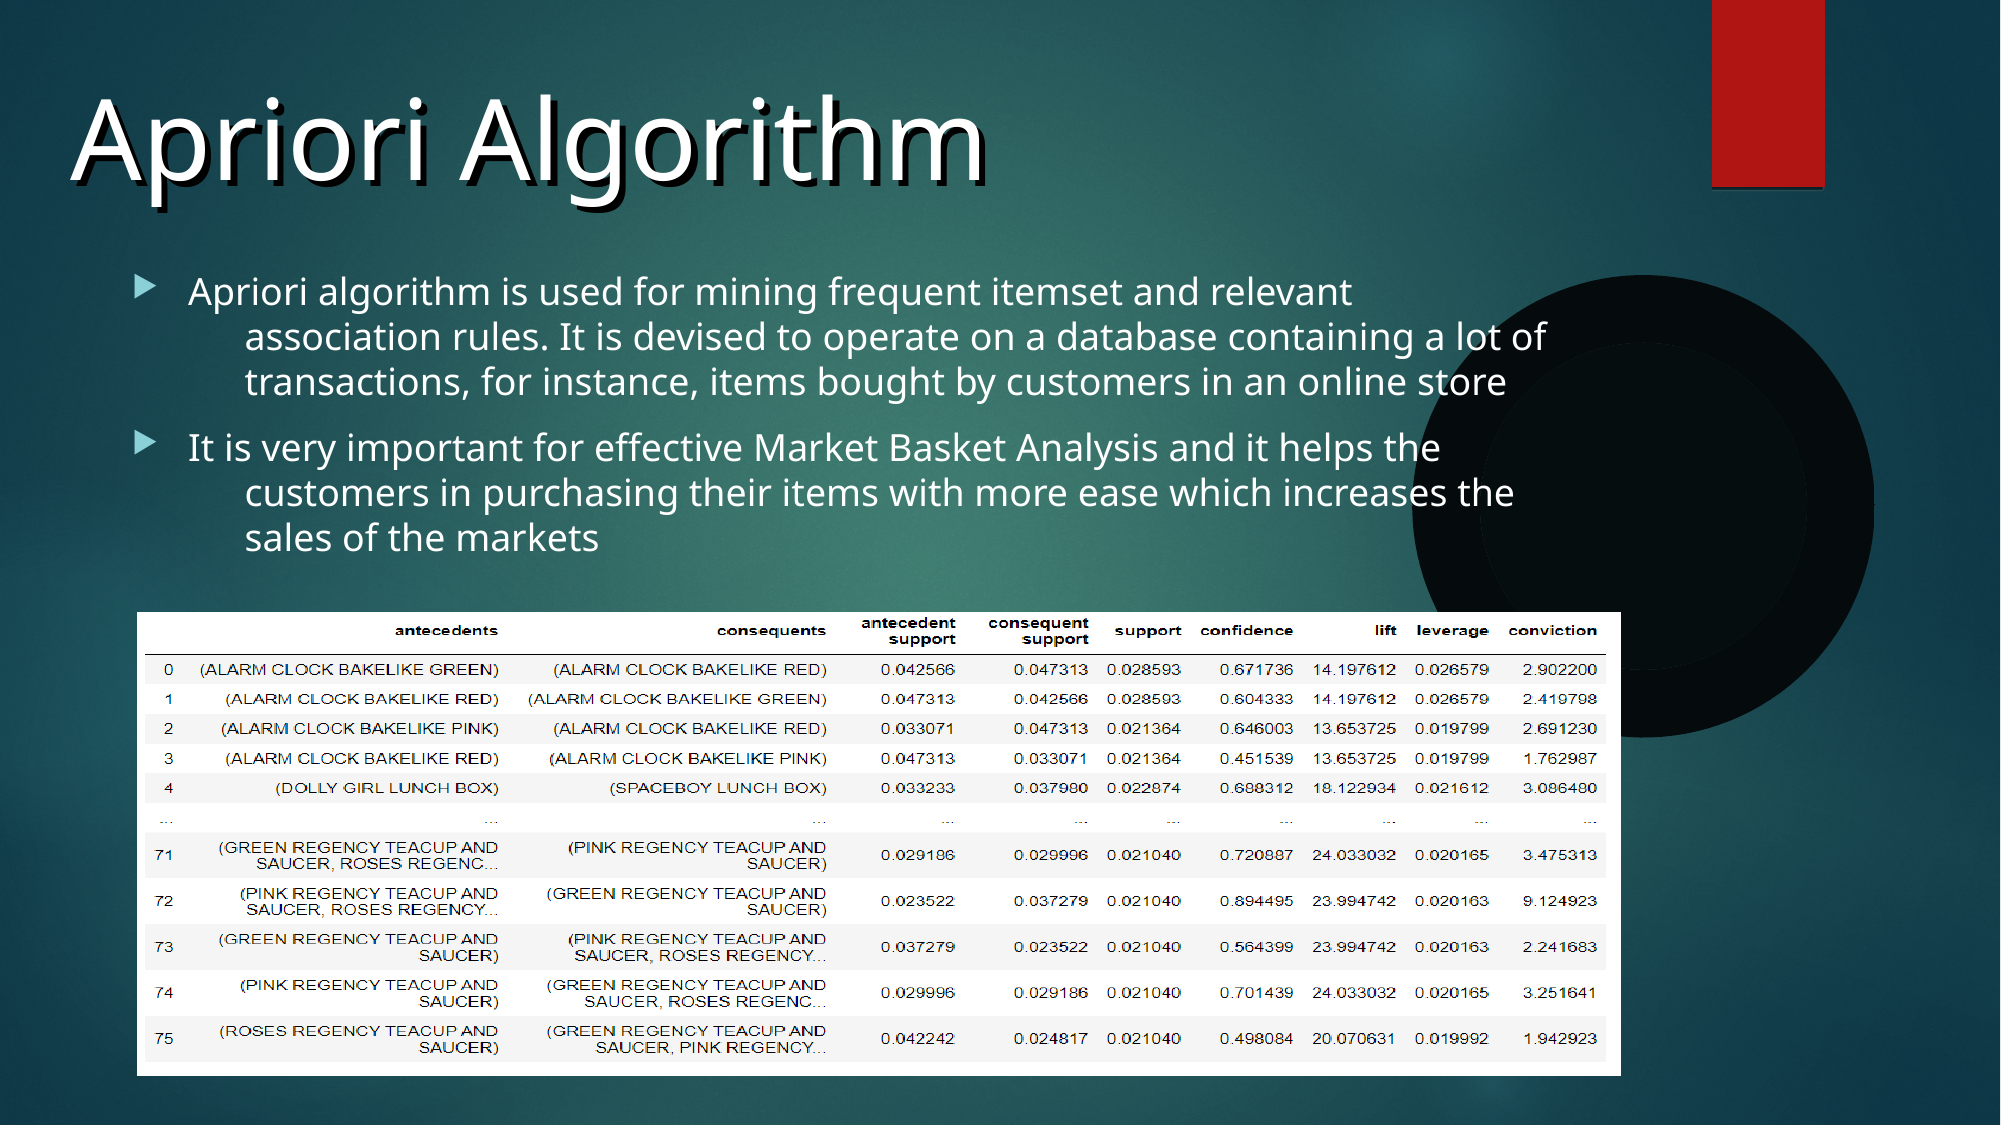

Apriori Algorithm
# Apriori algorithm is used for mining frequent itemset and relevant association rules. It is devised to operate on a database containing a lot of transactions, for instance, items bought by customers in an online store
It is very important for effective Market Basket Analysis and it helps the customers in purchasing their items with more ease which increases the sales of the markets